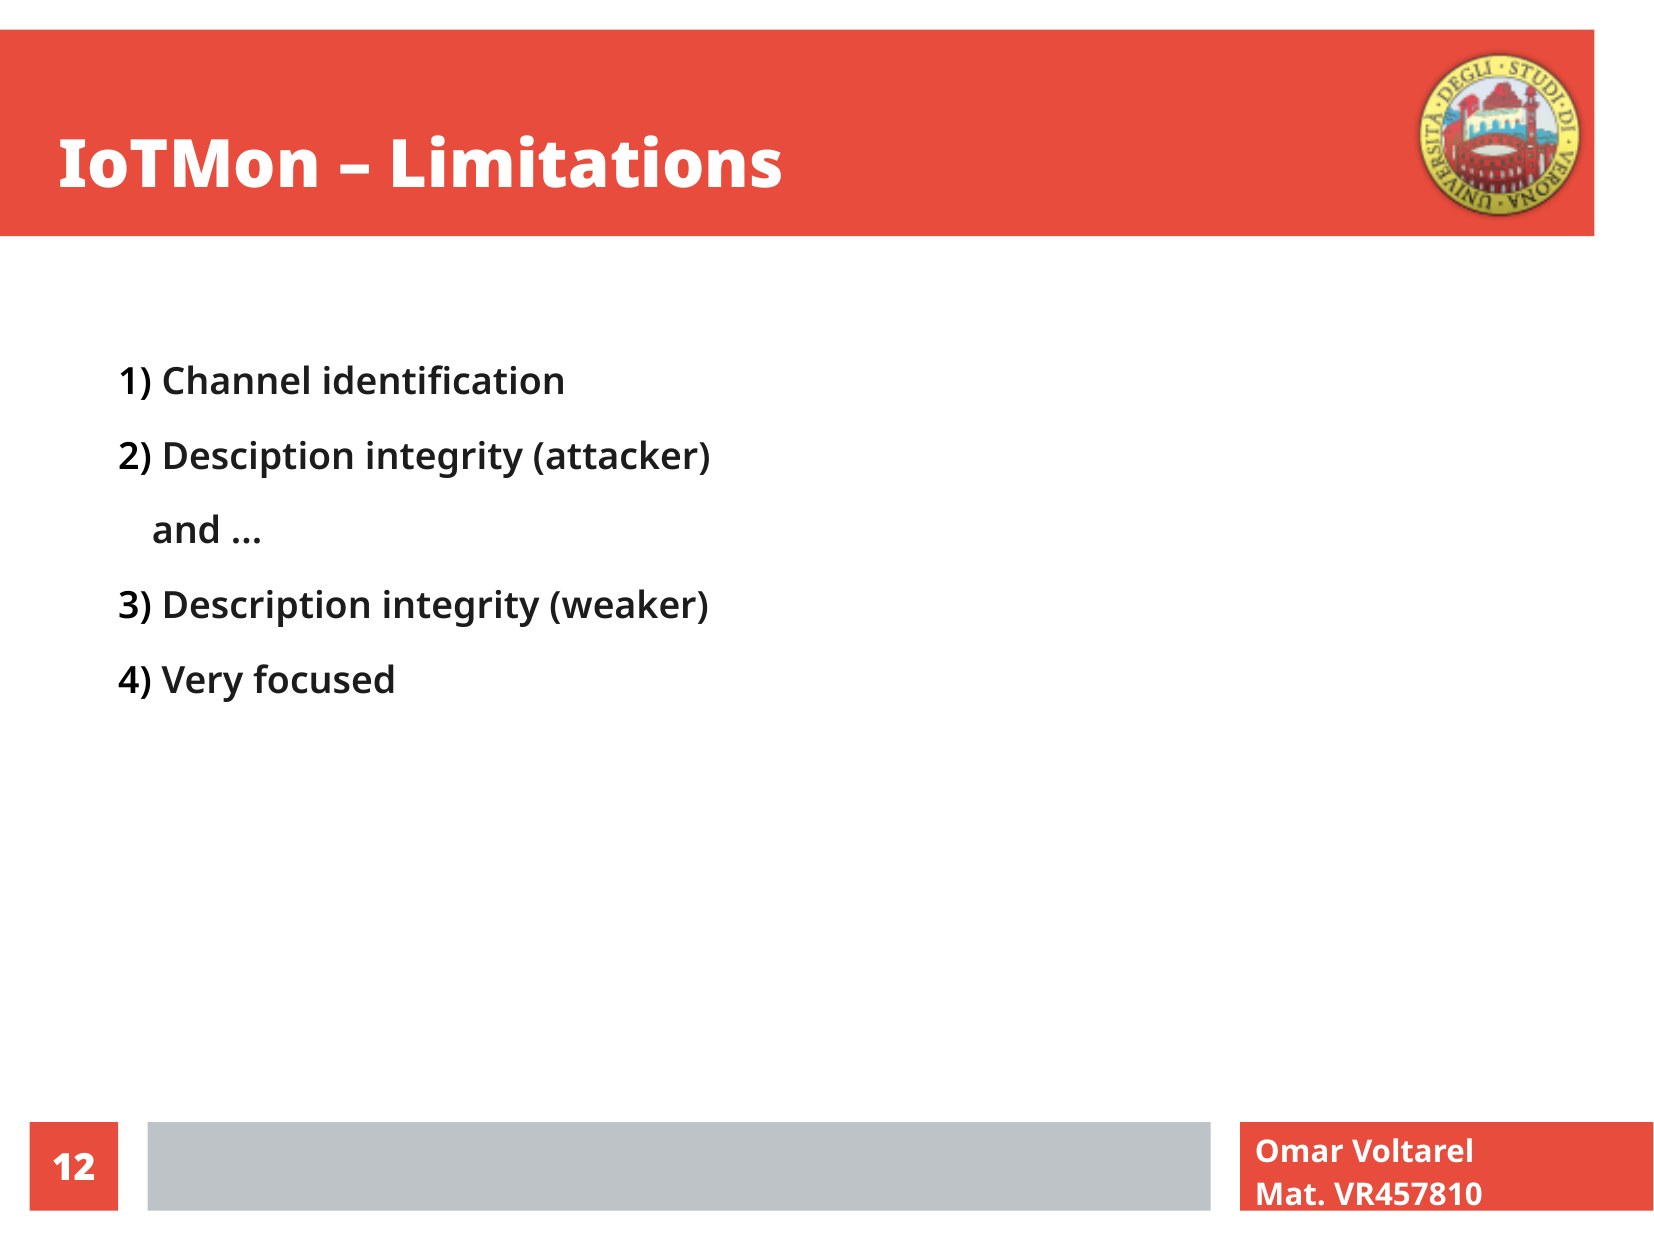

IoTMon – Limitations
# Channel identification
 Desciption integrity (attacker)
and ...
 Description integrity (weaker)
 Very focused
12
Omar Voltarel
Mat. VR457810